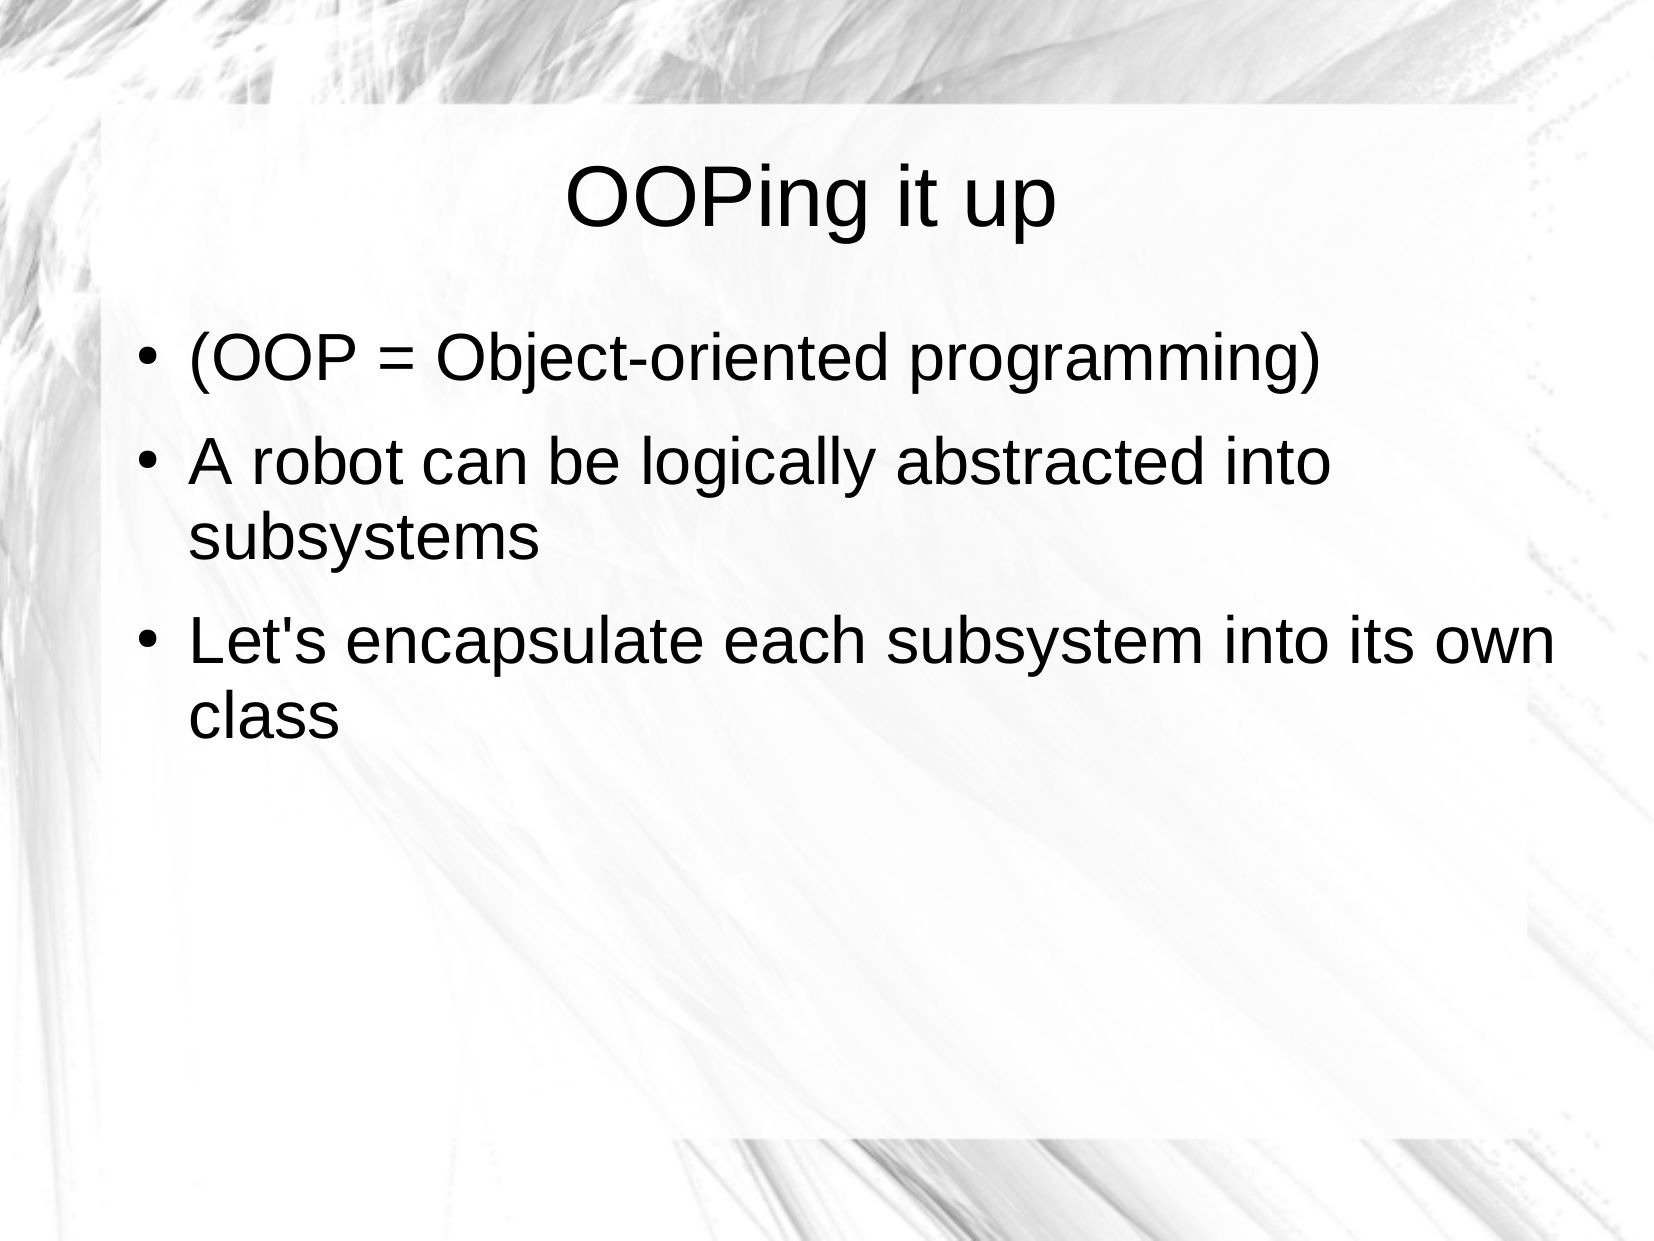

# OOPing it up
(OOP = Object-oriented programming)
A robot can be logically abstracted into subsystems
Let's encapsulate each subsystem into its own class